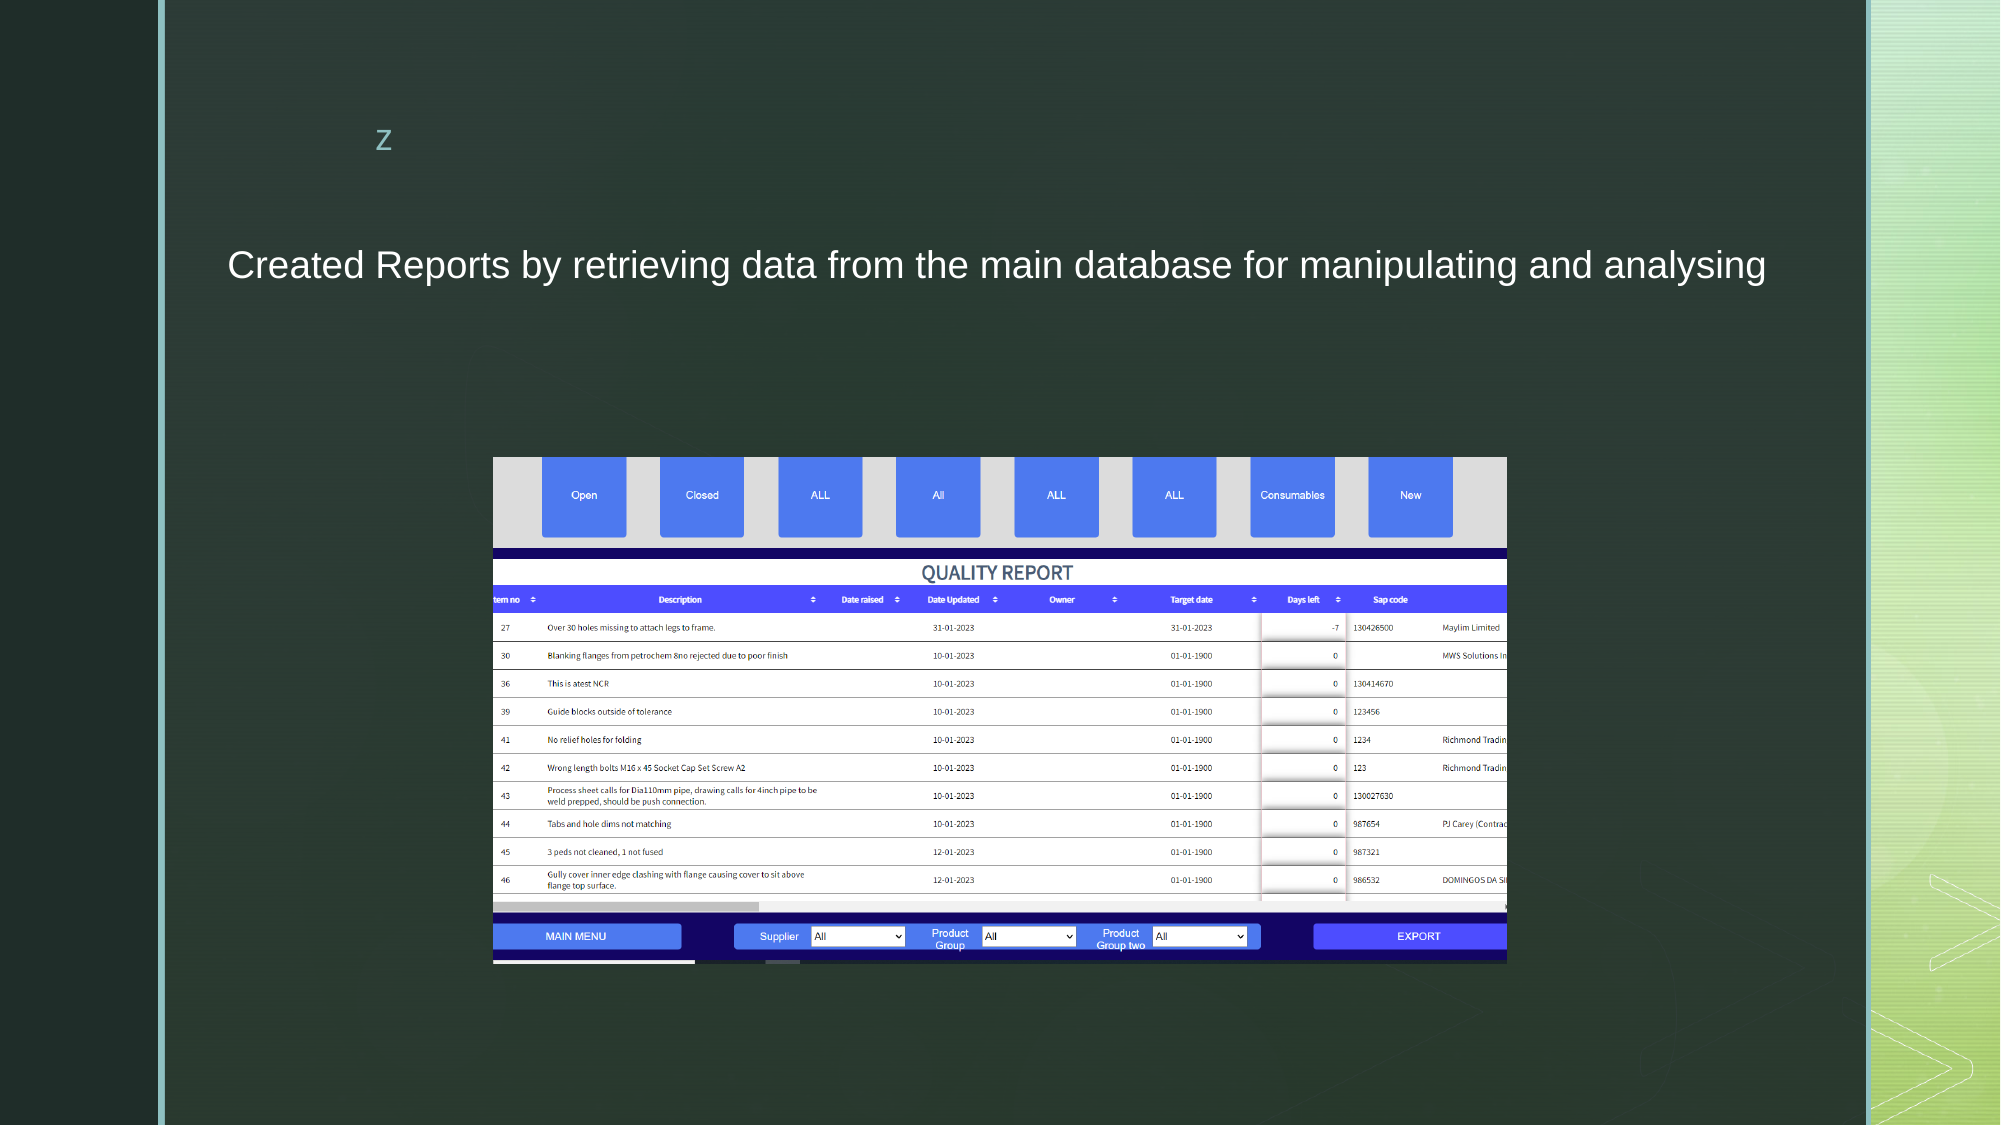

# Created Reports by retrieving data from the main database for manipulating and analysing